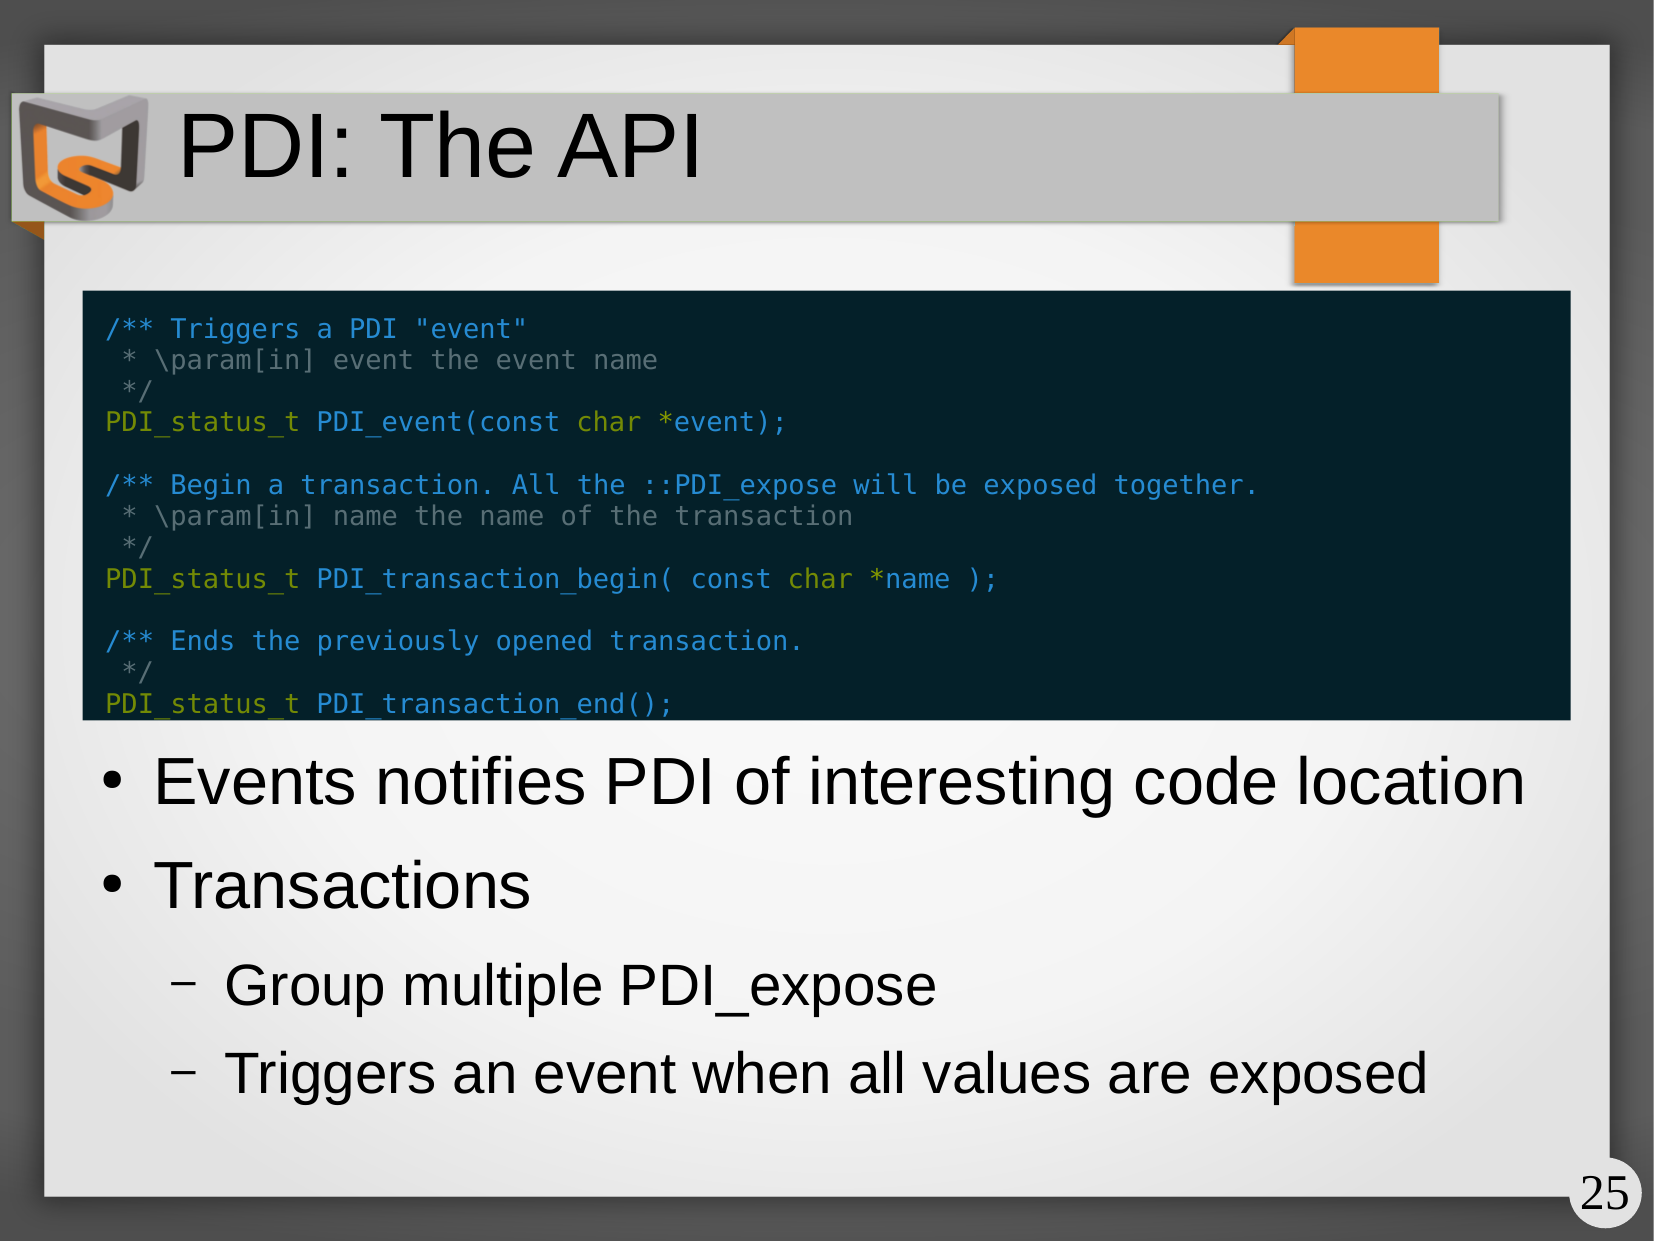

# PDI: The API
/** Triggers a PDI "event"
 * \param[in] event the event name
 */
PDI_status_t PDI_event(const char *event);
/** Begin a transaction. All the ::PDI_expose will be exposed together.
 * \param[in] name the name of the transaction
 */
PDI_status_t PDI_transaction_begin( const char *name );
/** Ends the previously opened transaction.
 */
PDI_status_t PDI_transaction_end();
Events notifies PDI of interesting code location
Transactions
Group multiple PDI_expose
Triggers an event when all values are exposed